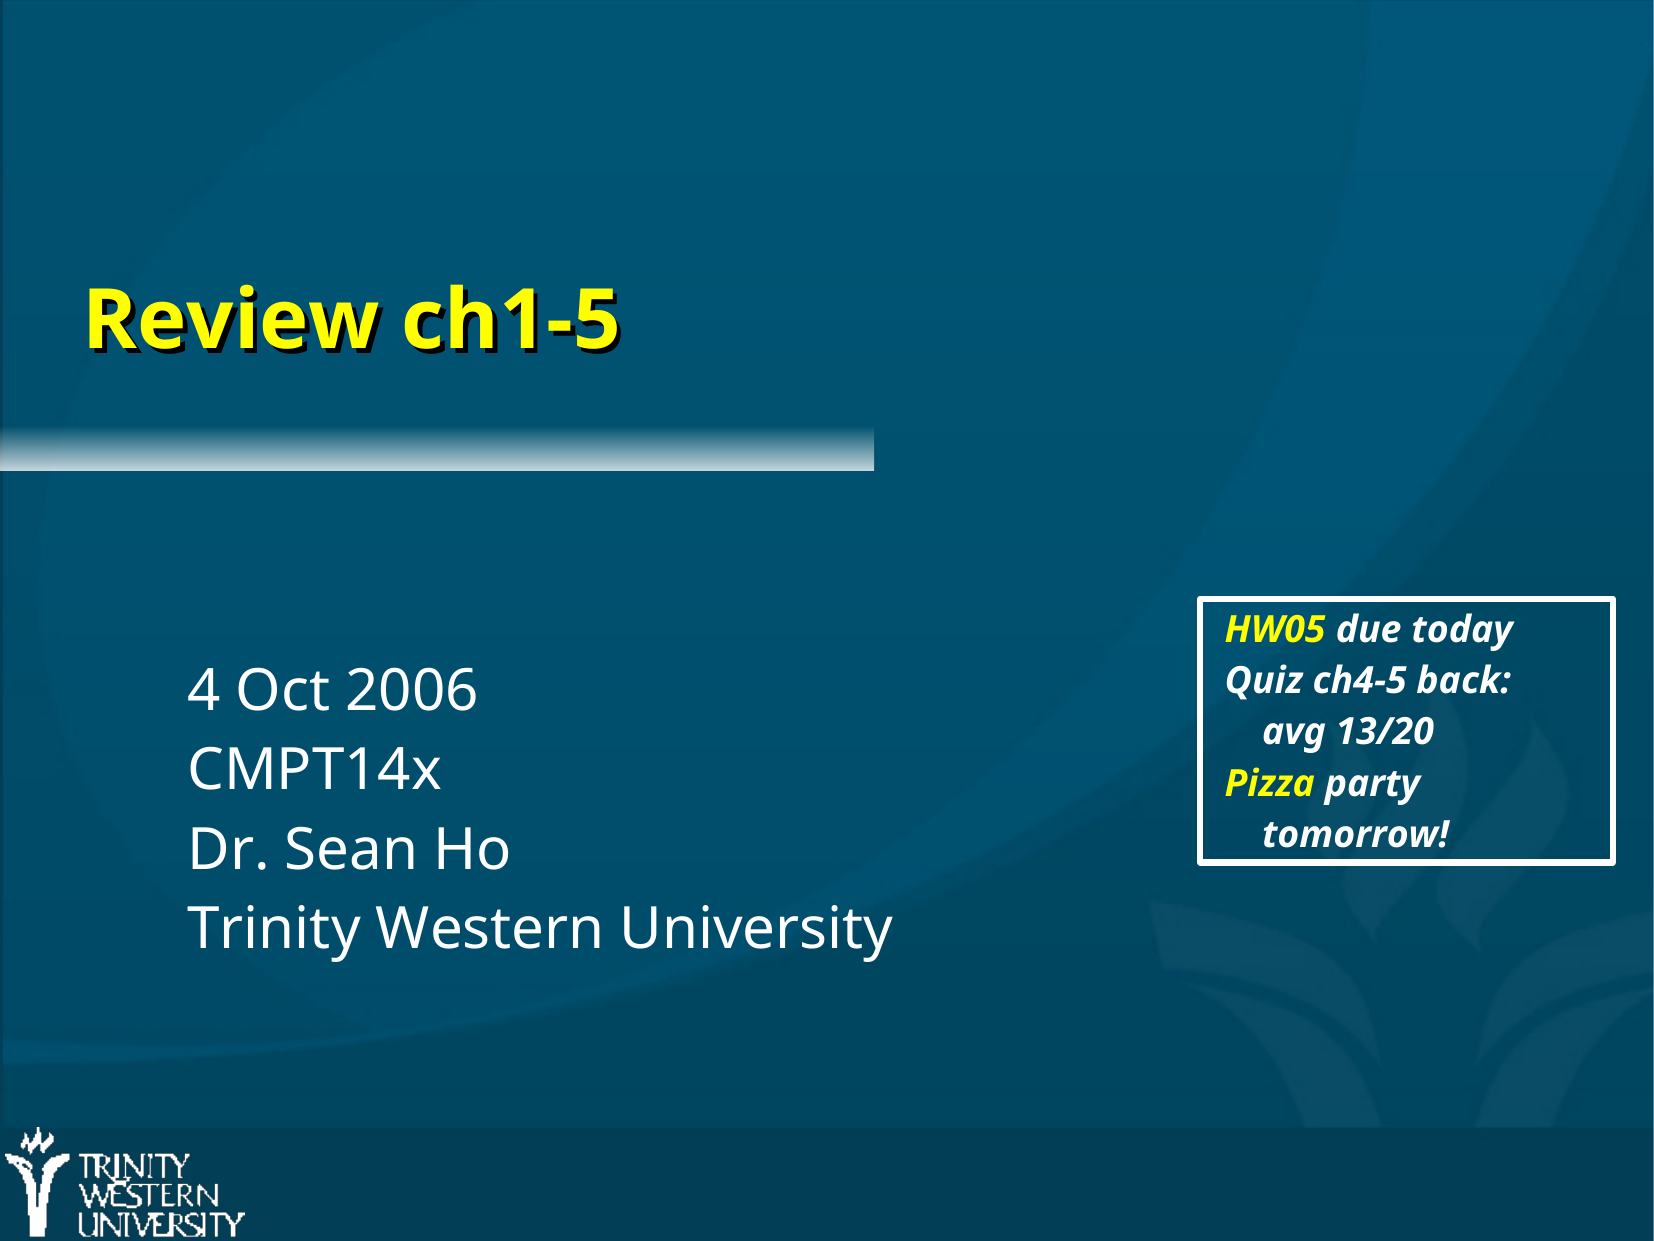

# Review ch1-5
4 Oct 2006
CMPT14x
Dr. Sean Ho
Trinity Western University
HW05 due today
Quiz ch4-5 back:
avg 13/20
Pizza party
tomorrow!